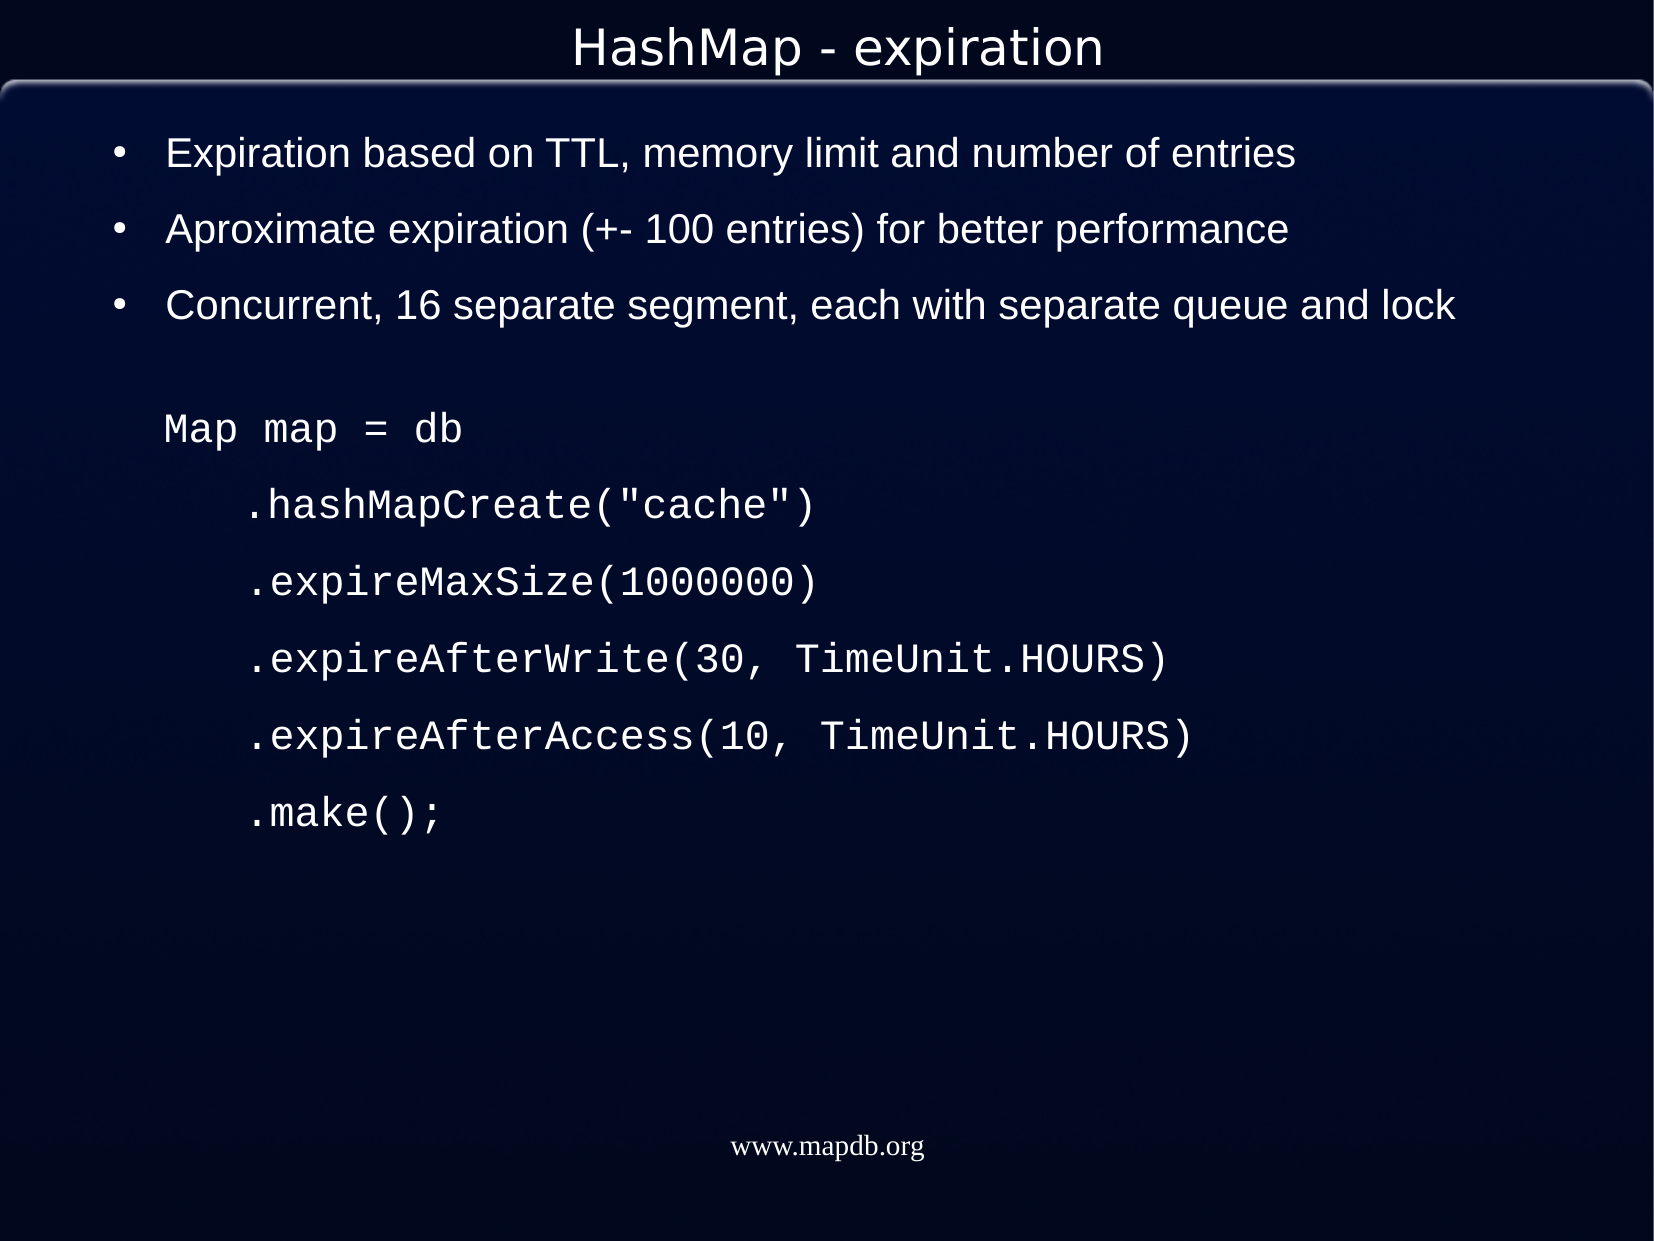

# HashMap - expiration
Expiration based on TTL, memory limit and number of entries
Aproximate expiration (+- 100 entries) for better performance
Concurrent, 16 separate segment, each with separate queue and lock
 Map map = db
 	.hashMapCreate("cache")
 .expireMaxSize(1000000)
 .expireAfterWrite(30, TimeUnit.HOURS)
 .expireAfterAccess(10, TimeUnit.HOURS)
 .make();
www.mapdb.org